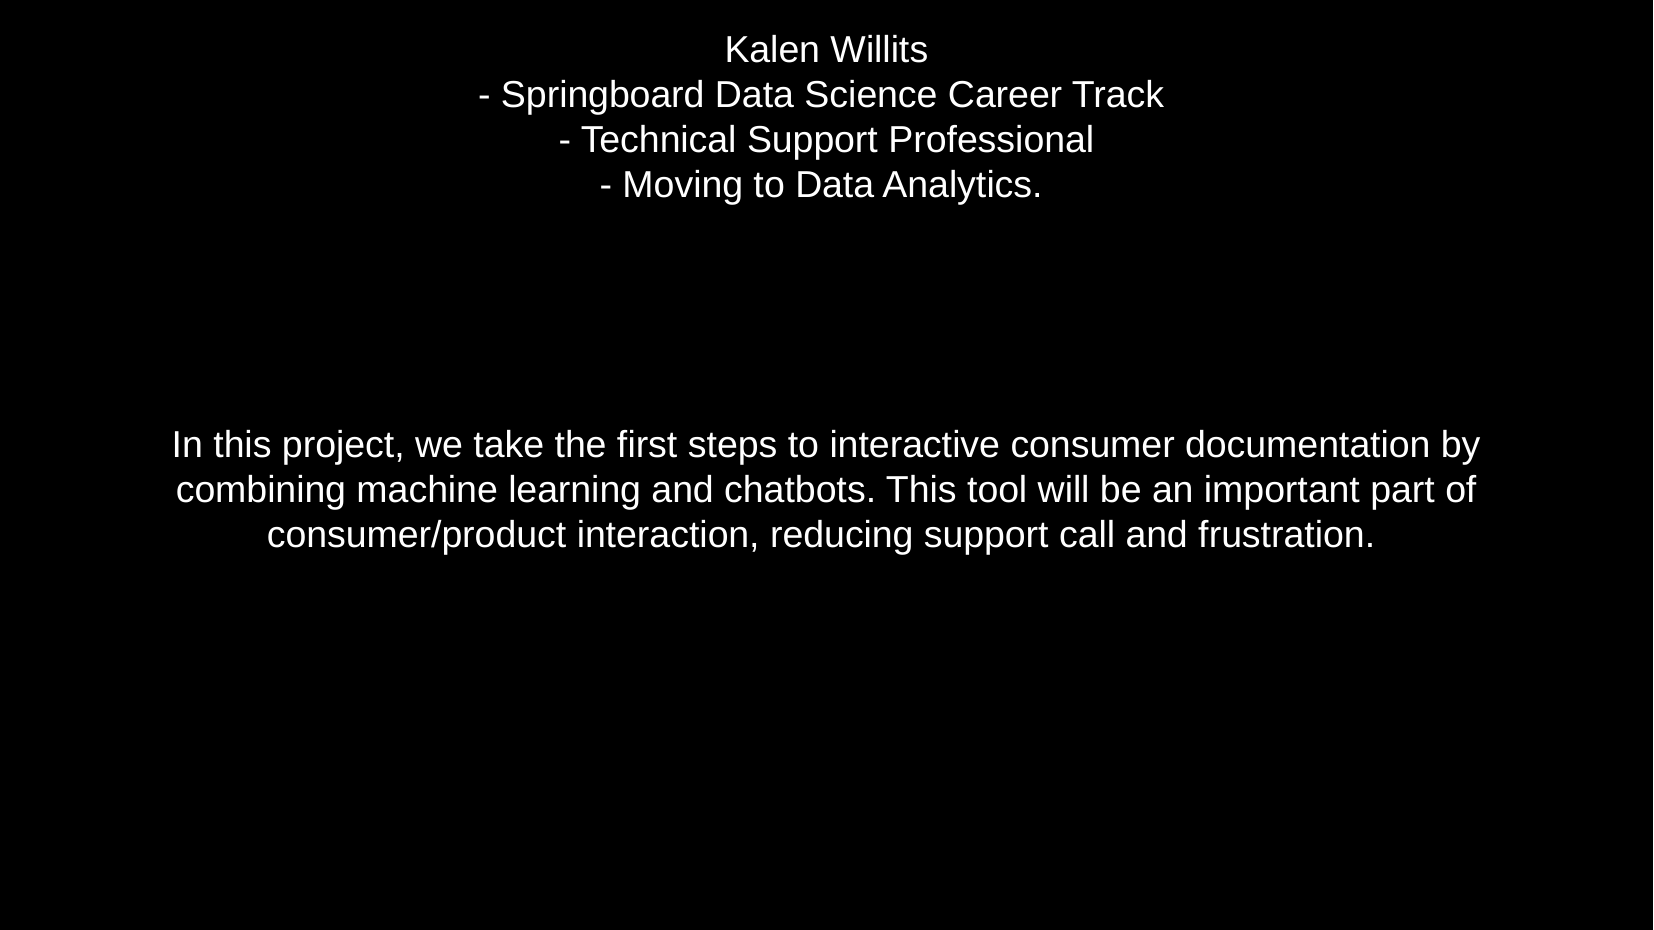

# Kalen Willits - Springboard Data Science Career Track - Technical Support Professional - Moving to Data Analytics.
In this project, we take the first steps to interactive consumer documentation by combining machine learning and chatbots. This tool will be an important part of
consumer/product interaction, reducing support call and frustration.